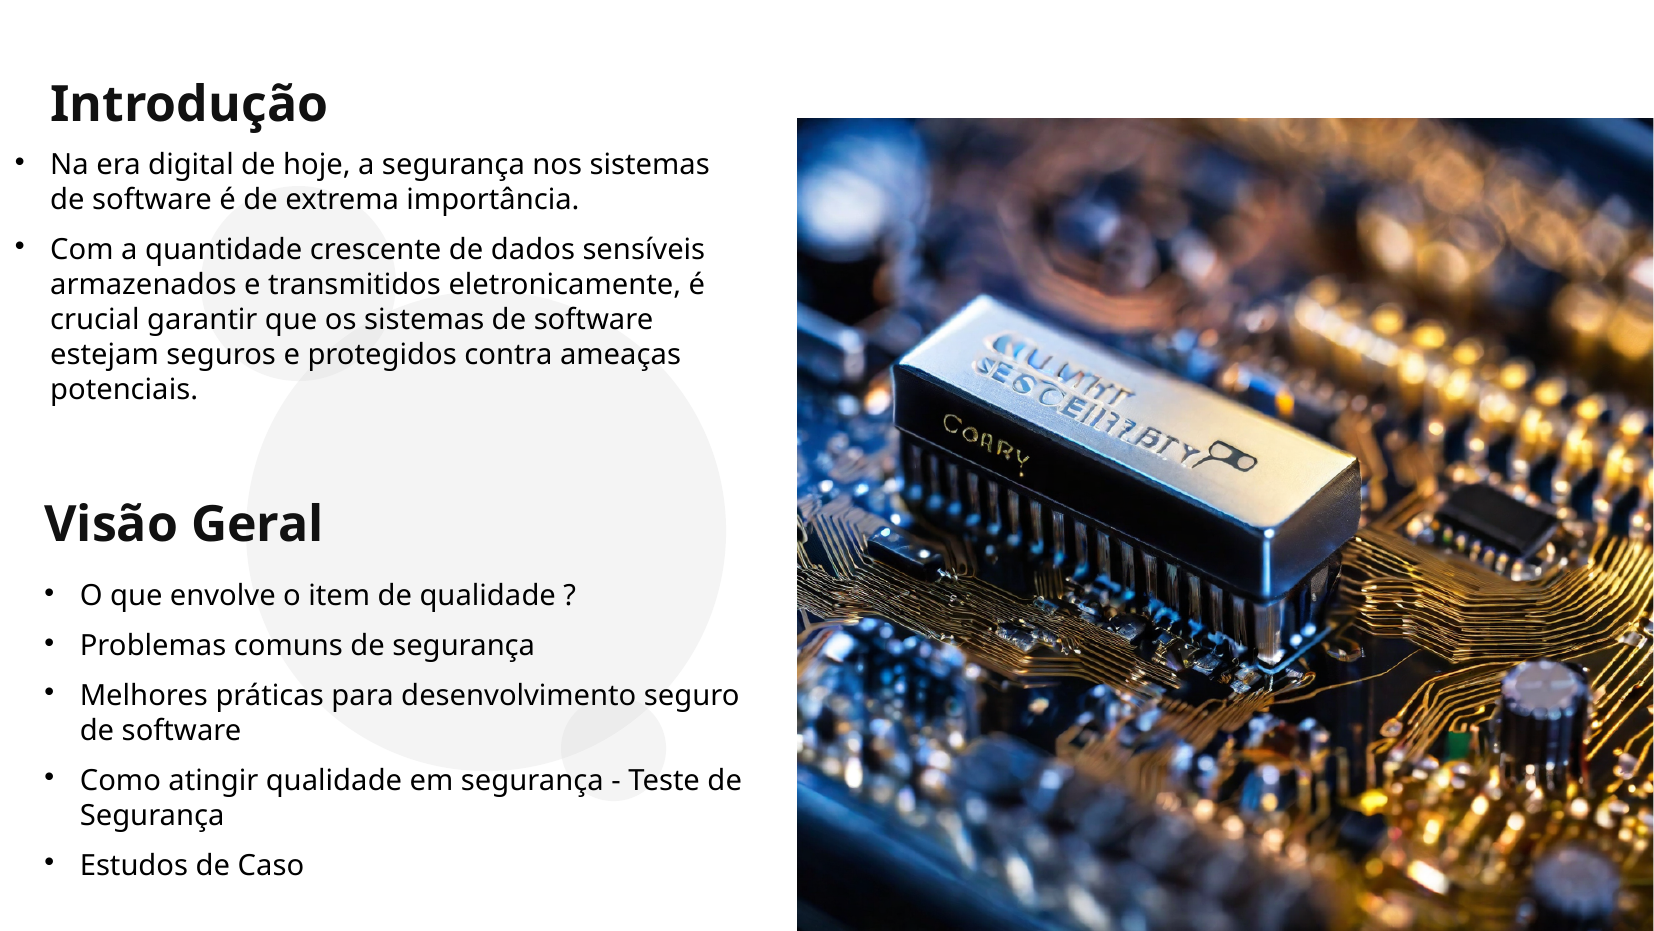

Introdução
Na era digital de hoje, a segurança nos sistemas de software é de extrema importância.
Com a quantidade crescente de dados sensíveis armazenados e transmitidos eletronicamente, é crucial garantir que os sistemas de software estejam seguros e protegidos contra ameaças potenciais.
Visão Geral
O que envolve o item de qualidade ?
Problemas comuns de segurança​
Melhores práticas para desenvolvimento seguro de software
Como atingir qualidade em segurança - Teste de Segurança
Estudos de Caso